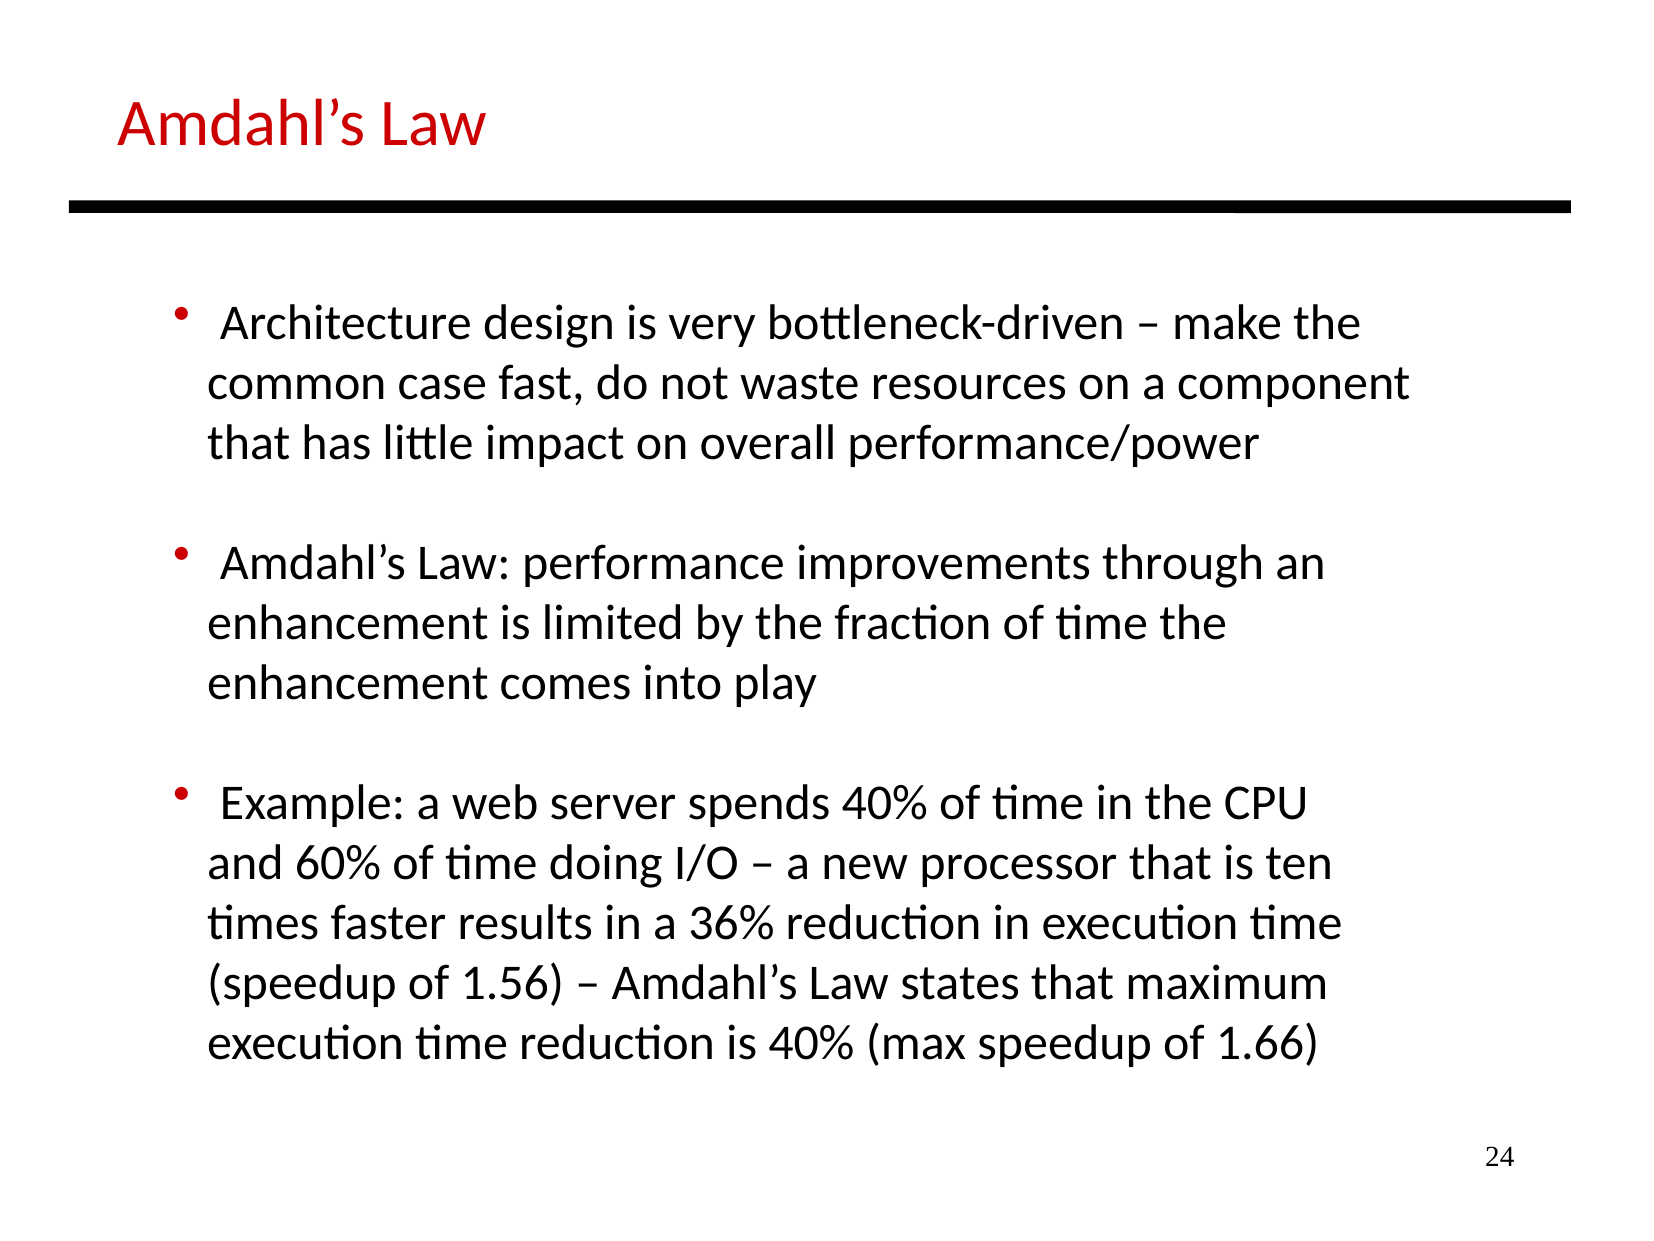

Amdahl’s Law
 Architecture design is very bottleneck-driven – make the
 common case fast, do not waste resources on a component
 that has little impact on overall performance/power
 Amdahl’s Law: performance improvements through an
 enhancement is limited by the fraction of time the
 enhancement comes into play
 Example: a web server spends 40% of time in the CPU
 and 60% of time doing I/O – a new processor that is ten
 times faster results in a 36% reduction in execution time
 (speedup of 1.56) – Amdahl’s Law states that maximum
 execution time reduction is 40% (max speedup of 1.66)